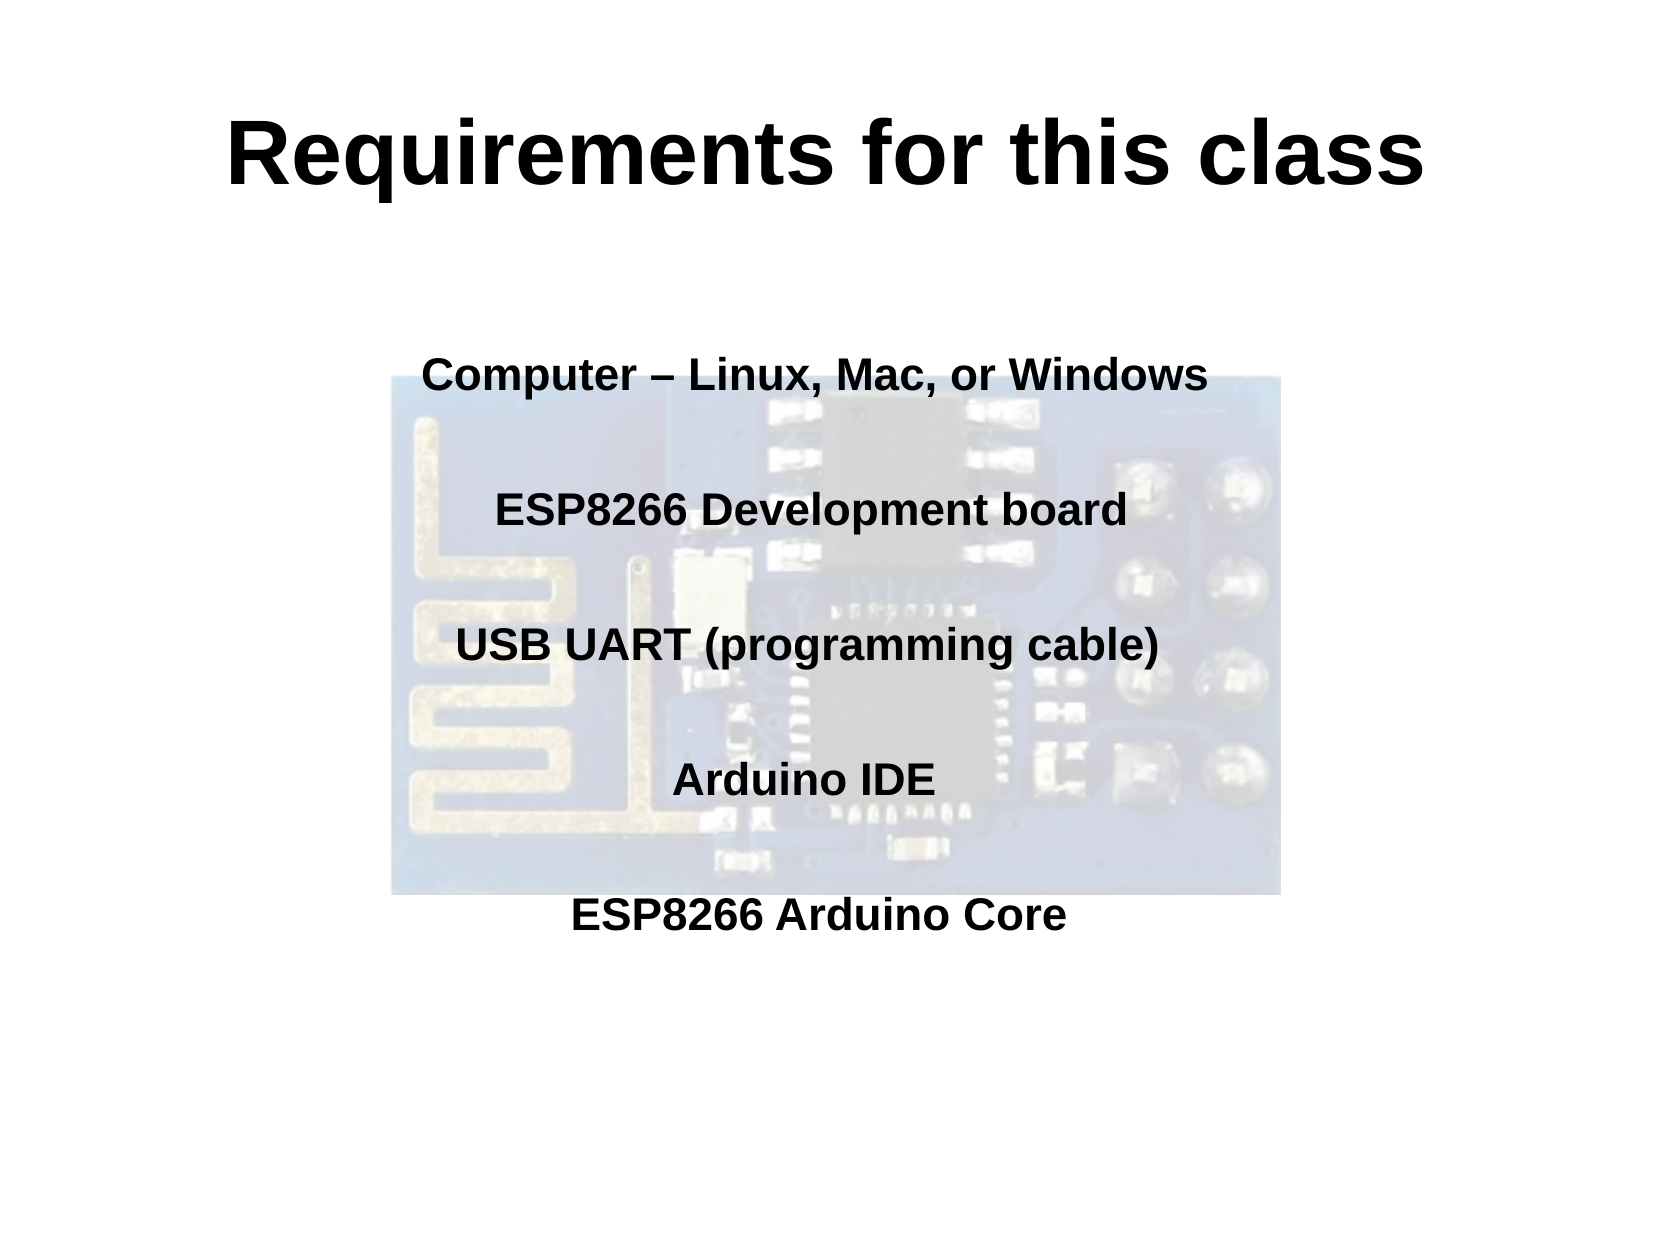

# Requirements for this class
Computer – Linux, Mac, or Windows
ESP8266 Development board
USB UART (programming cable)
Arduino IDE
ESP8266 Arduino Core